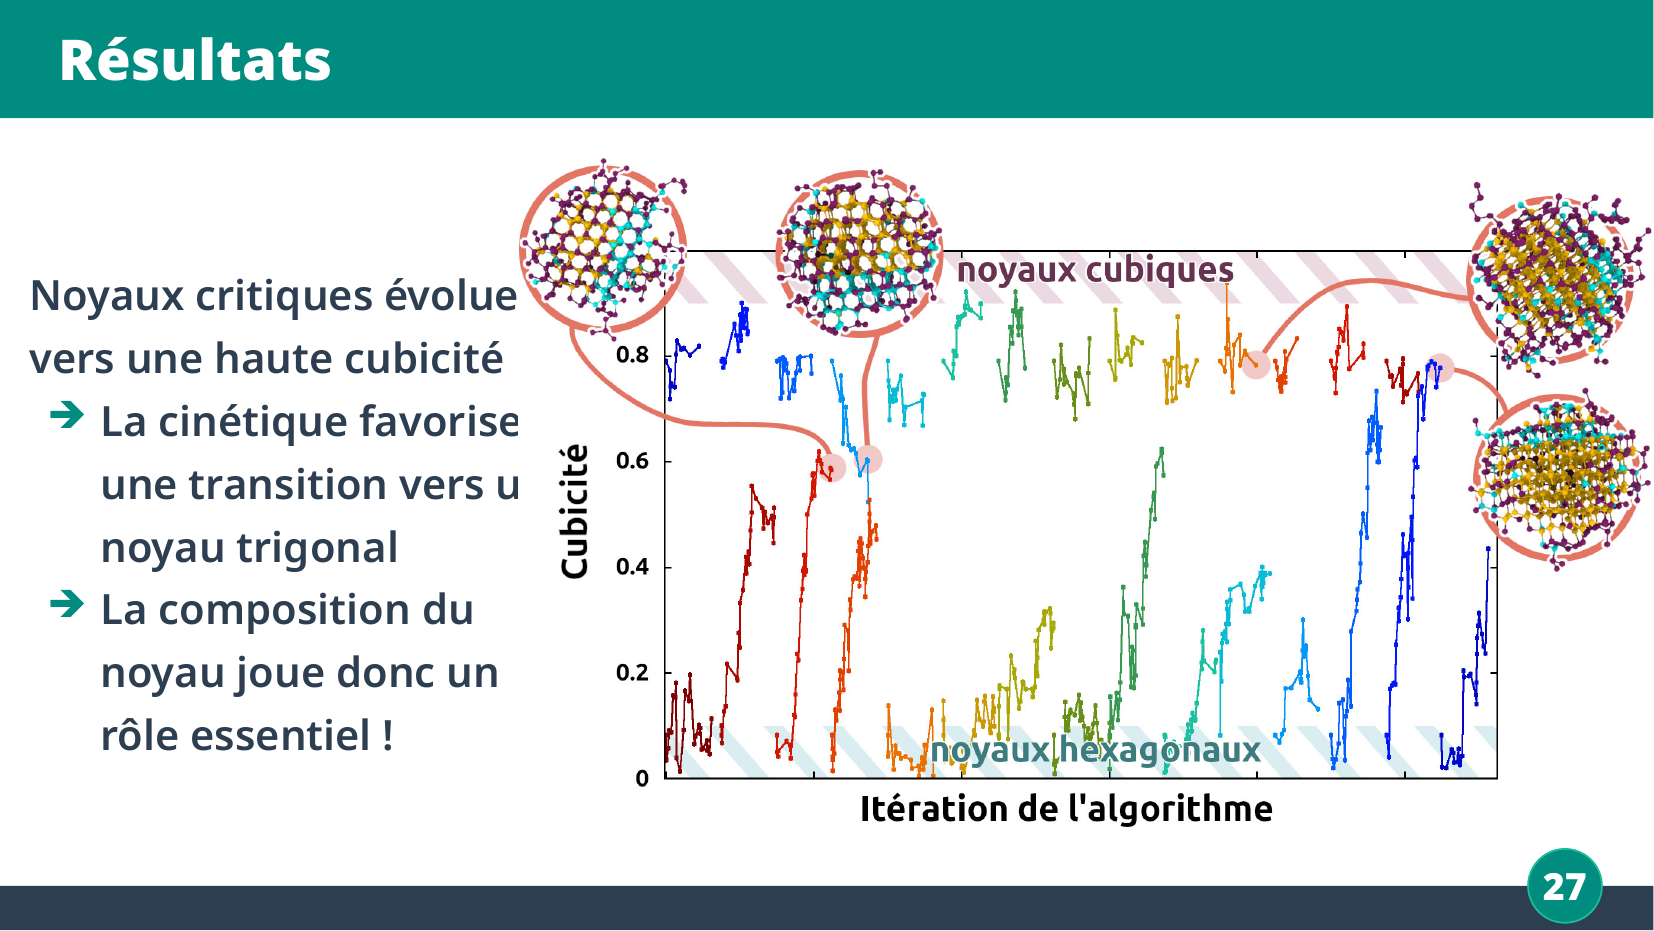

# Résultats
Noyaux critiques évoluent
vers une haute cubicité
La cinétique favorise
une transition vers un
noyau trigonal
La composition du
noyau joue donc un
rôle essentiel !